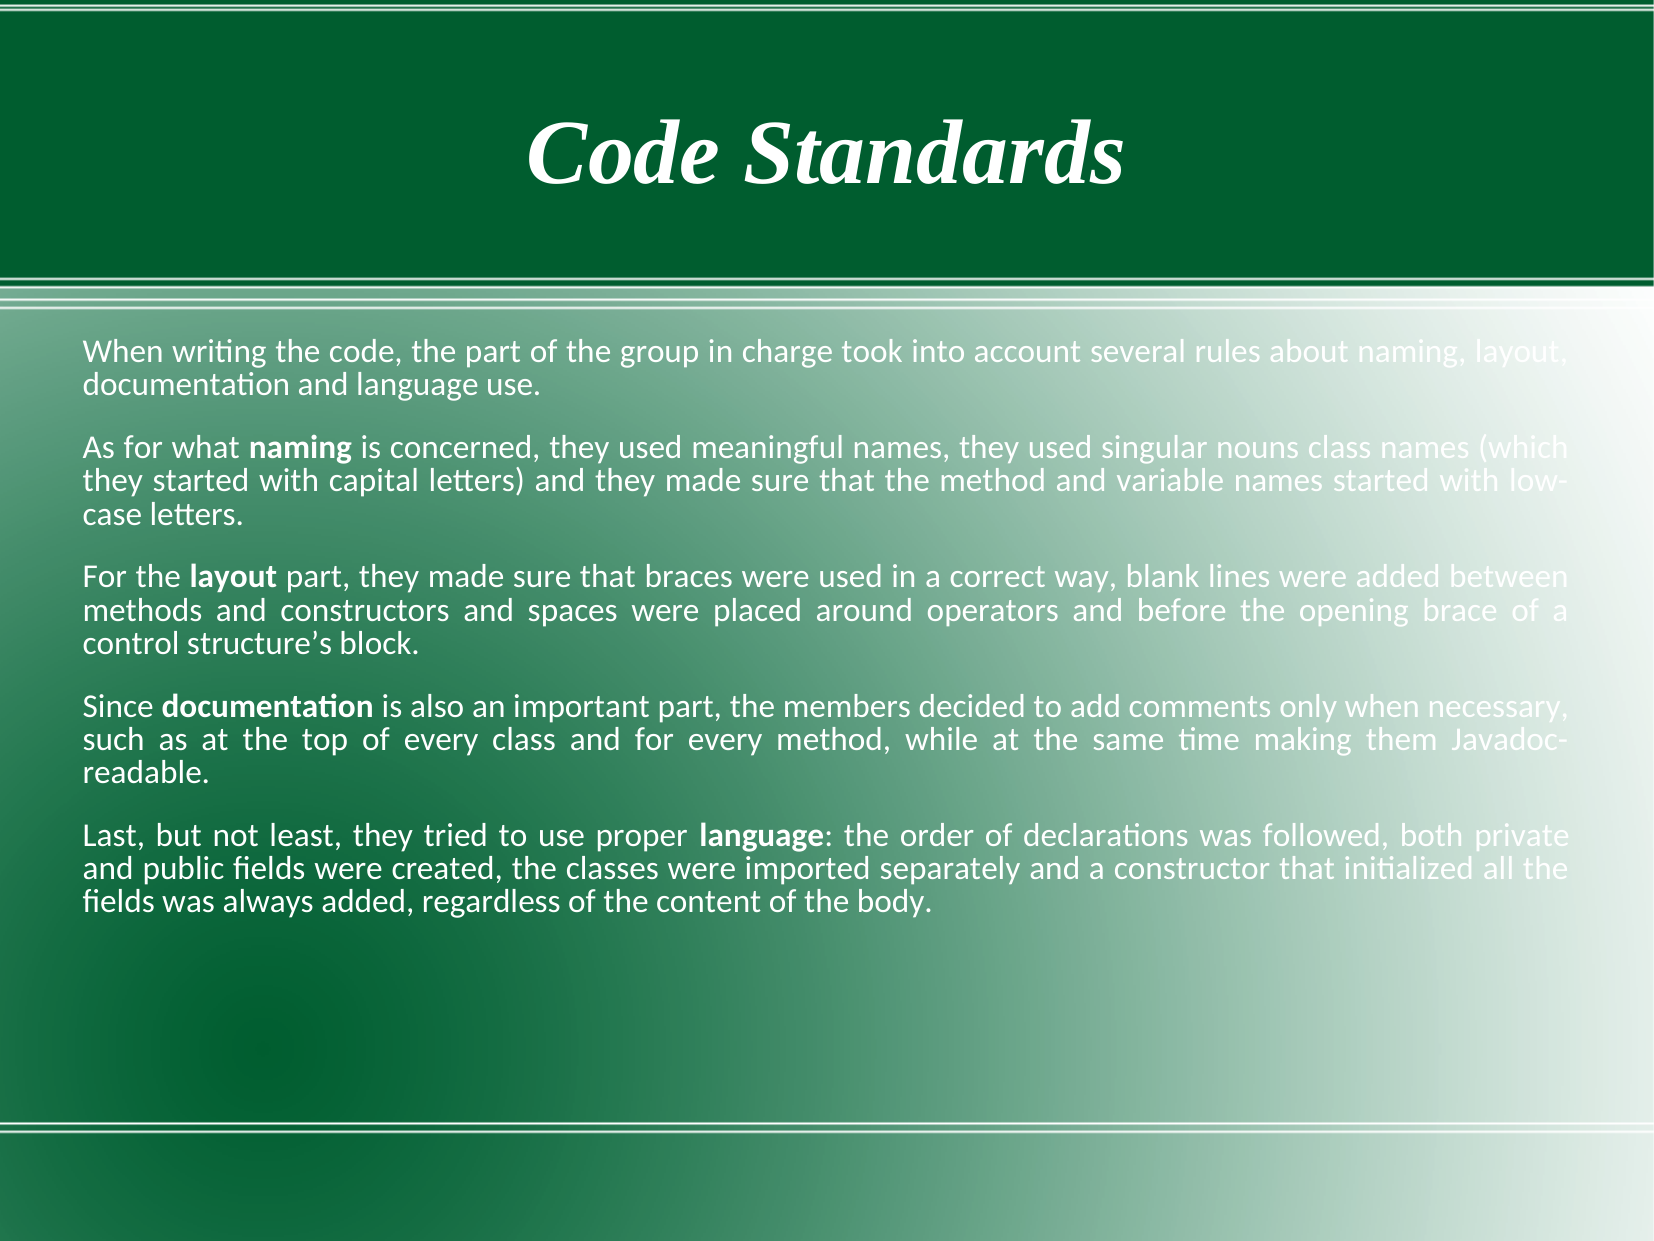

# Code Standards
When writing the code, the part of the group in charge took into account several rules about naming, layout, documentation and language use.
As for what naming is concerned, they used meaningful names, they used singular nouns class names (which they started with capital letters) and they made sure that the method and variable names started with low-case letters.
For the layout part, they made sure that braces were used in a correct way, blank lines were added between methods and constructors and spaces were placed around operators and before the opening brace of a control structure’s block.
Since documentation is also an important part, the members decided to add comments only when necessary, such as at the top of every class and for every method, while at the same time making them Javadoc-readable.
Last, but not least, they tried to use proper language: the order of declarations was followed, both private and public fields were created, the classes were imported separately and a constructor that initialized all the fields was always added, regardless of the content of the body.